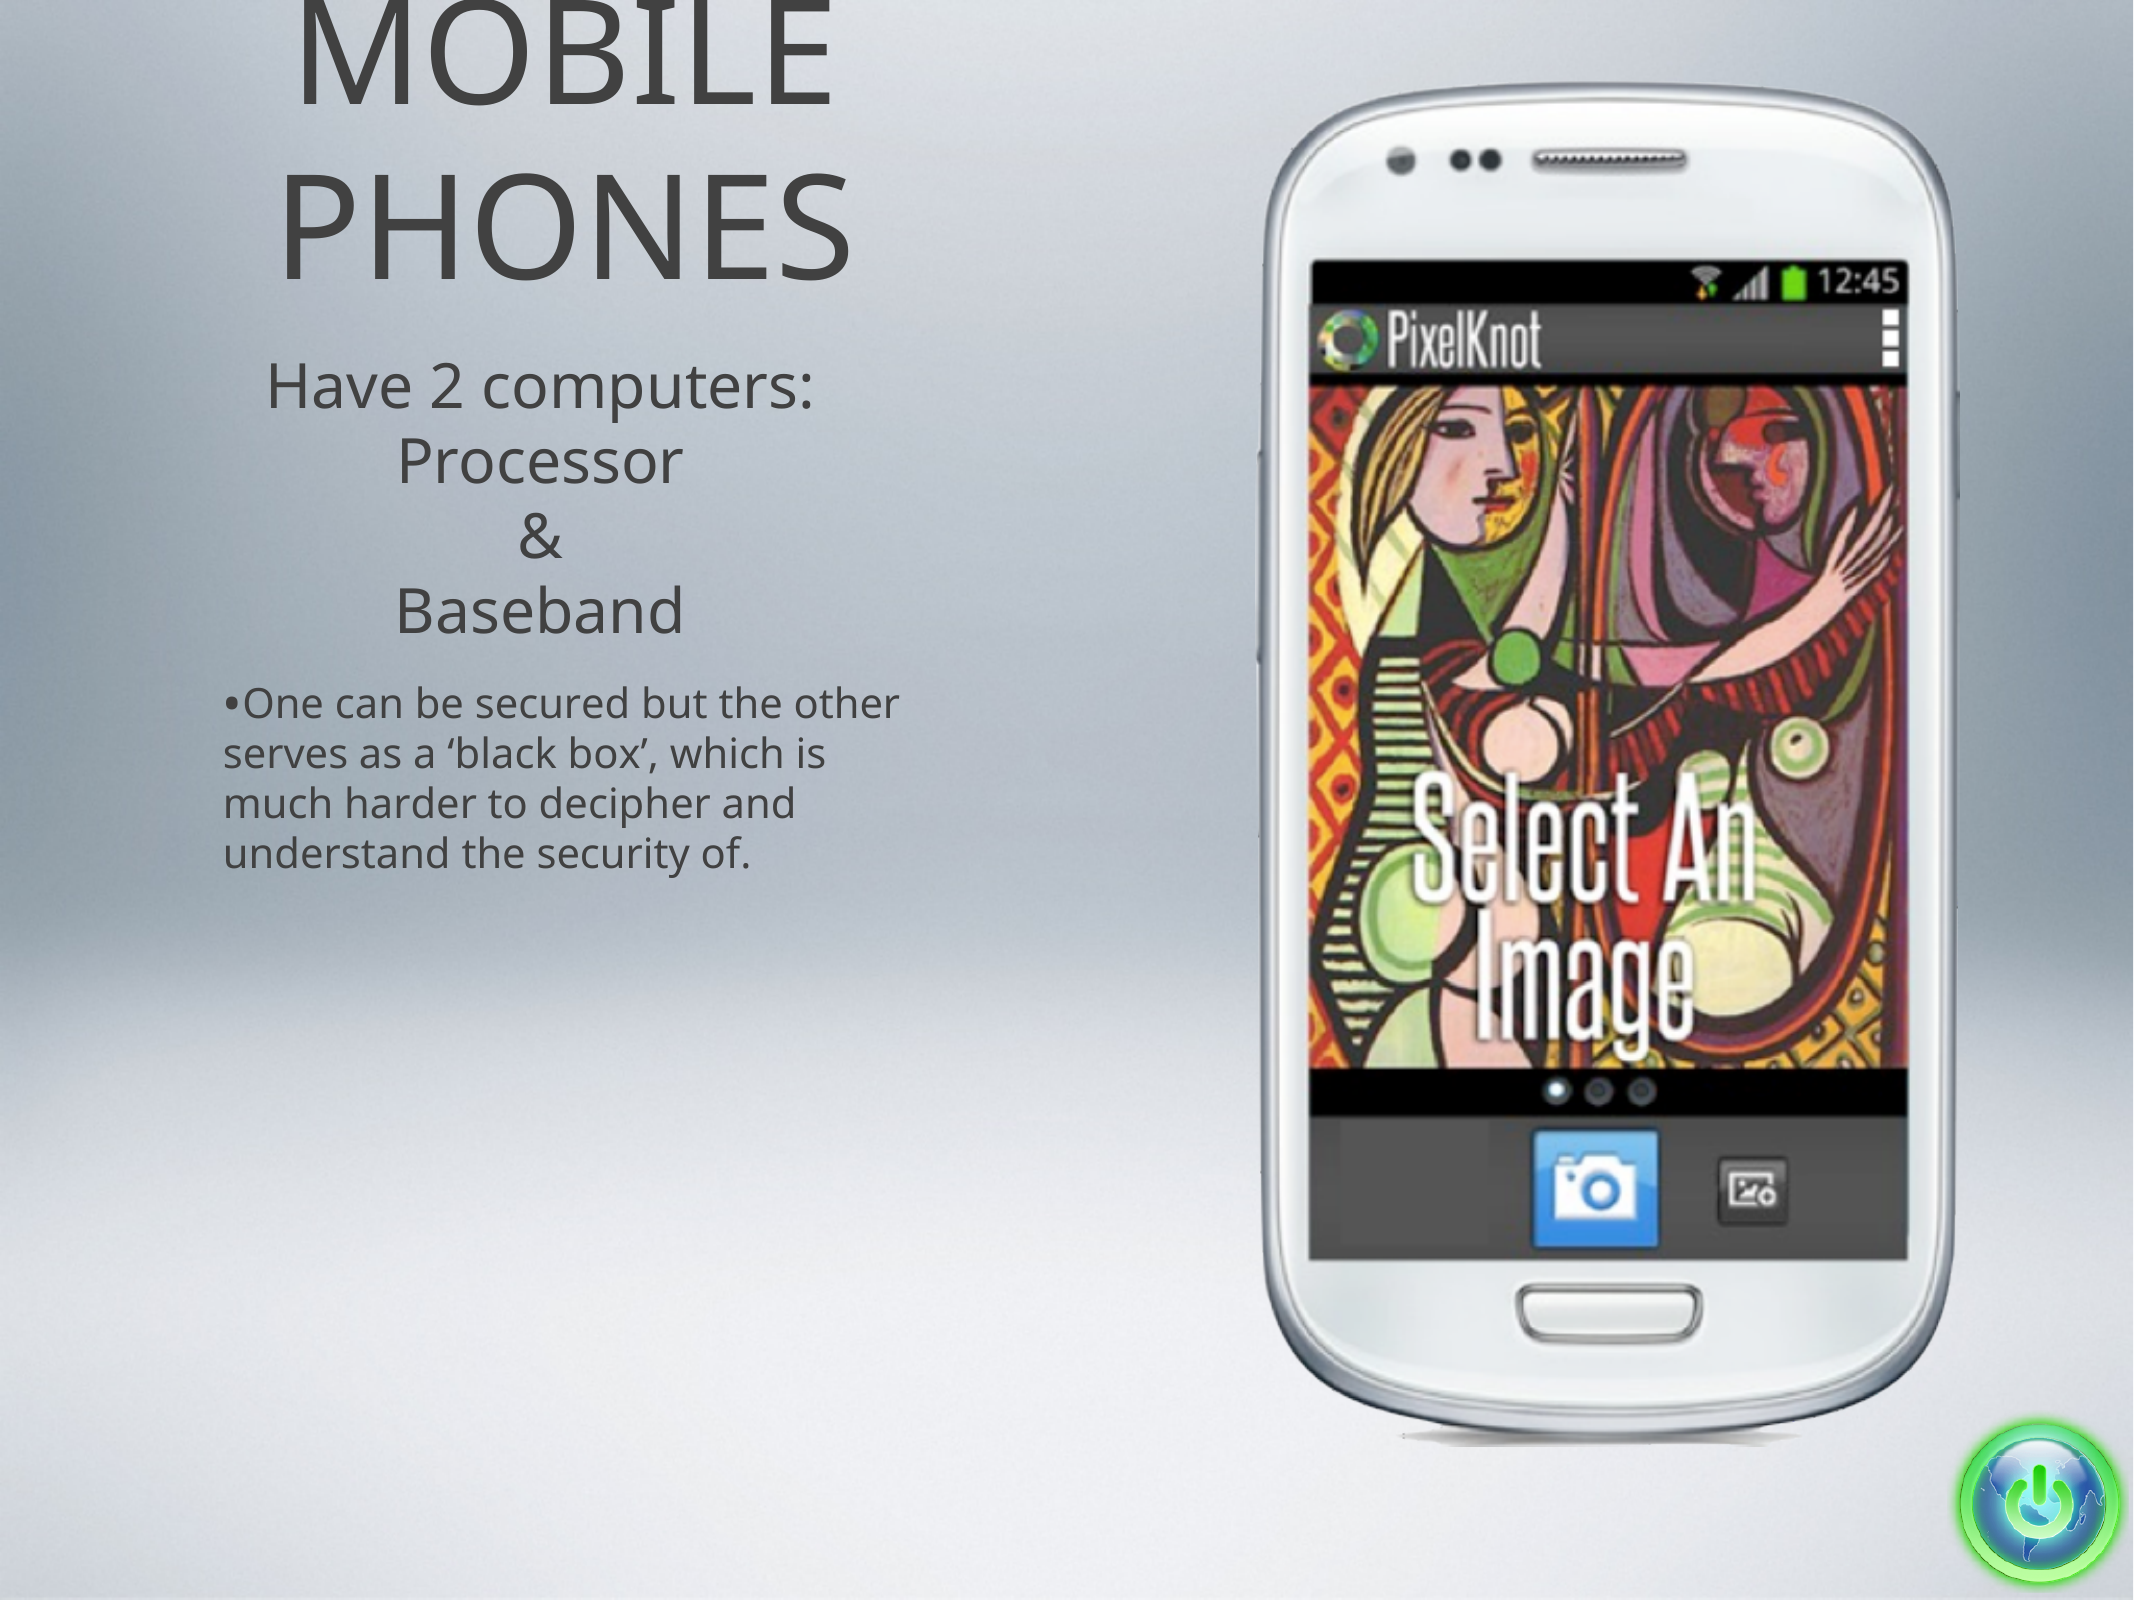

MOBILE PHONES
# Have 2 computers:
Processor
&
Baseband
One can be secured but the other serves as a ‘black box’, which is much harder to decipher and understand the security of.